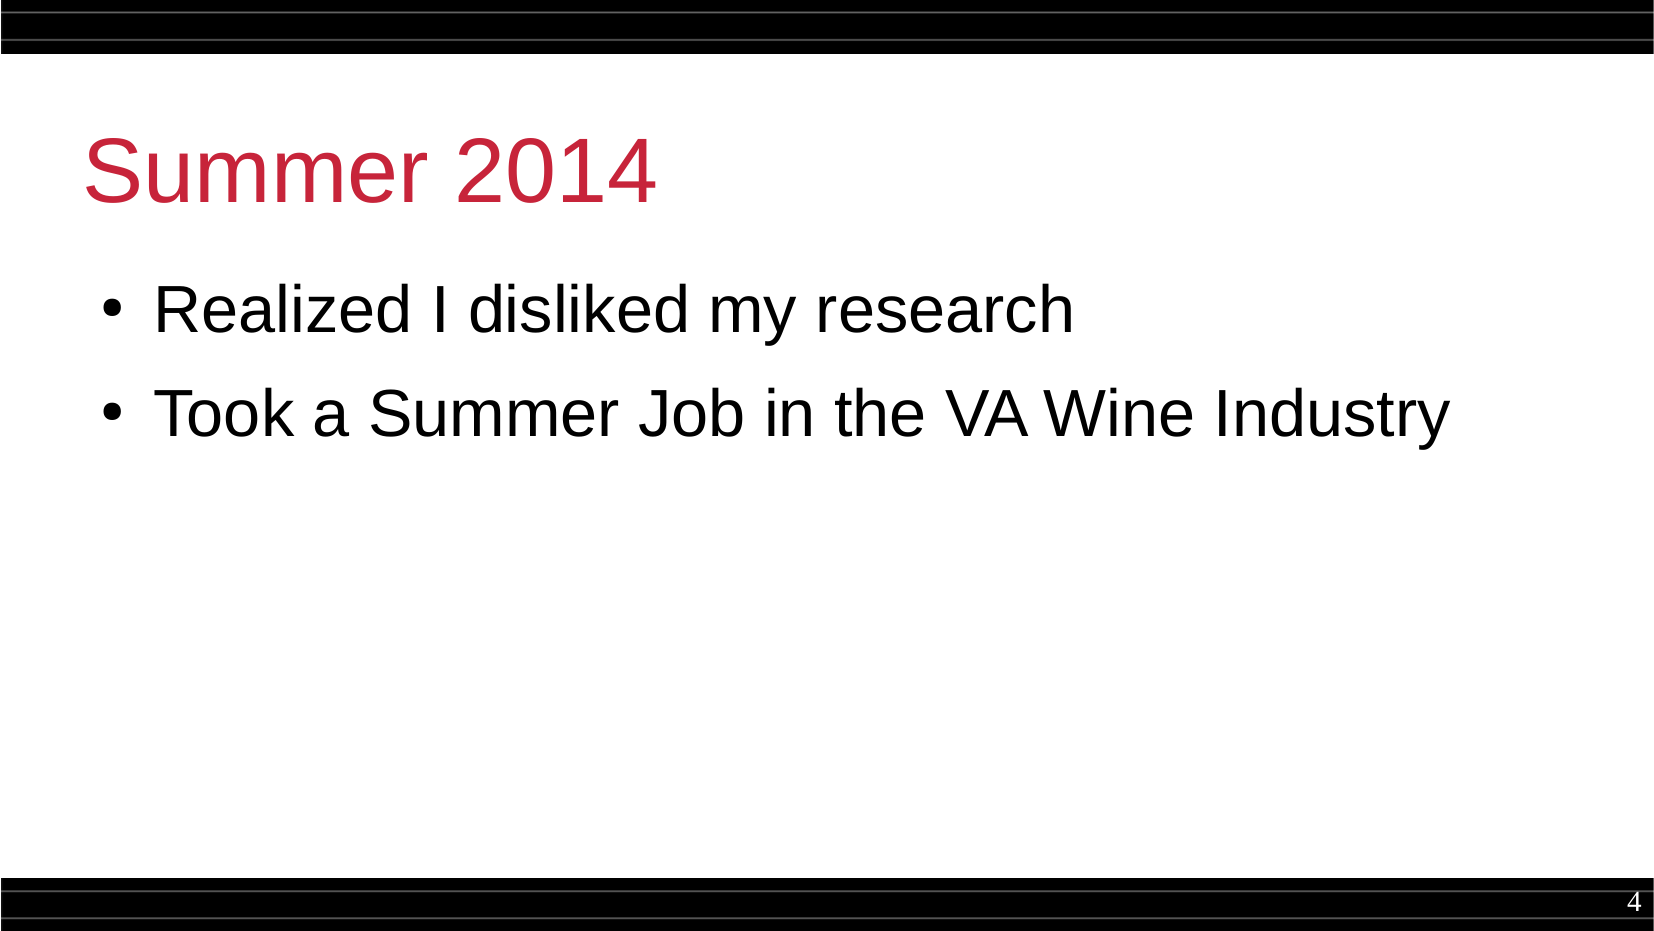

# Summer 2014
Realized I disliked my research
Took a Summer Job in the VA Wine Industry